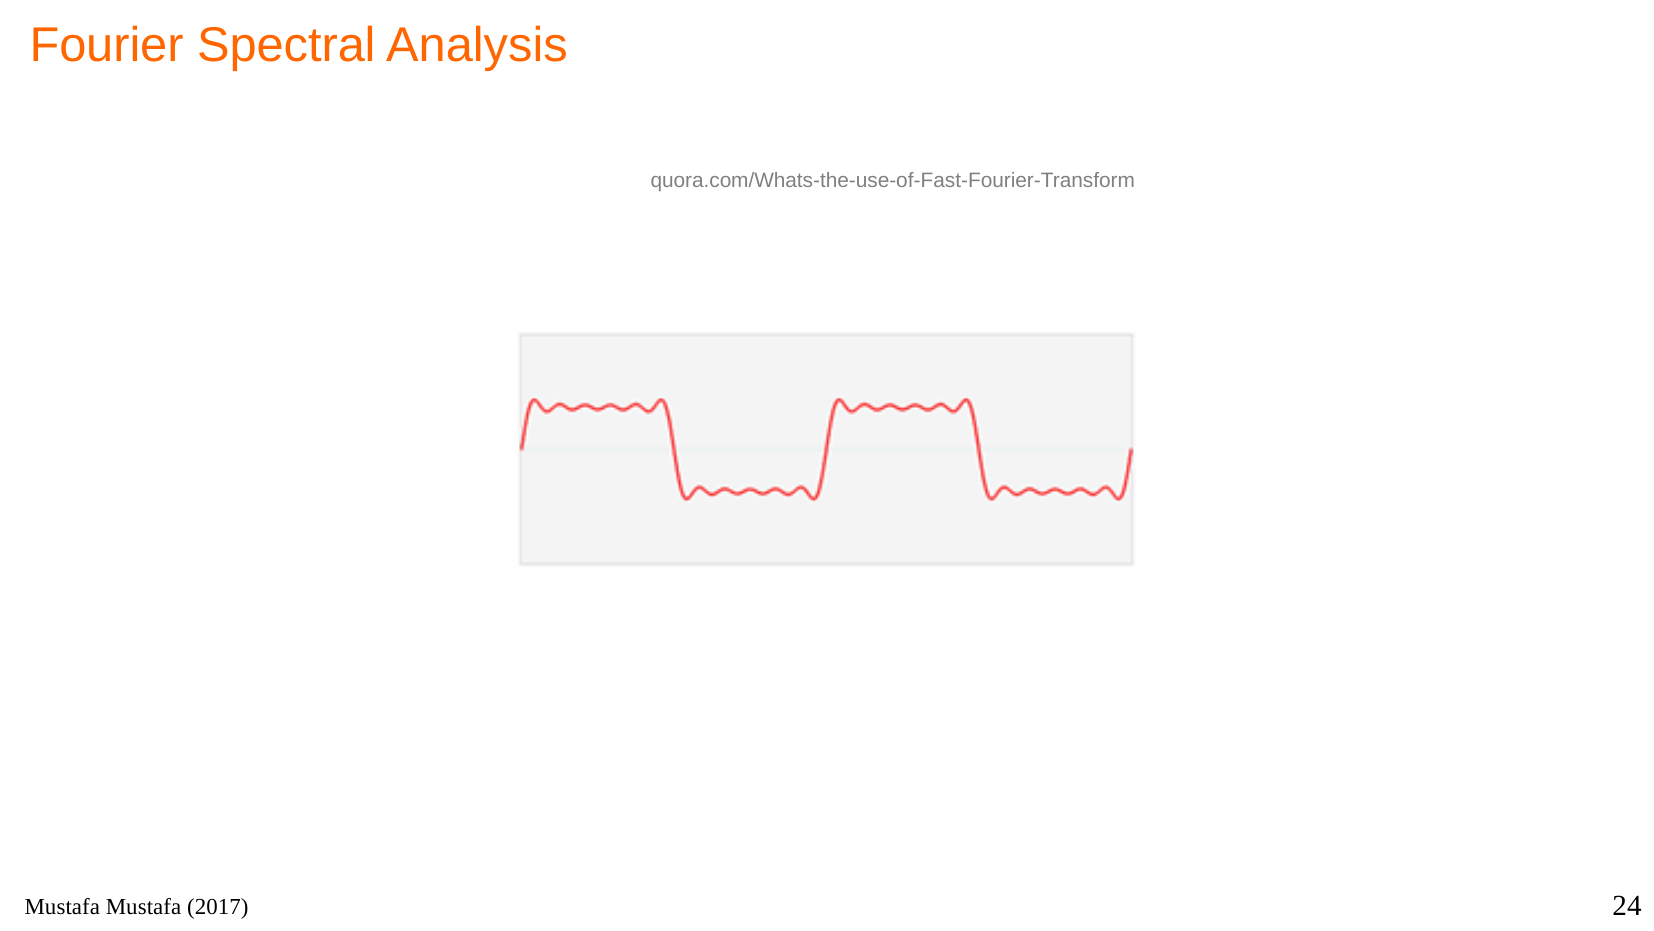

# Fourier Spectral Analysis
quora.com/Whats-the-use-of-Fast-Fourier-Transform
24
Mustafa Mustafa (2017)